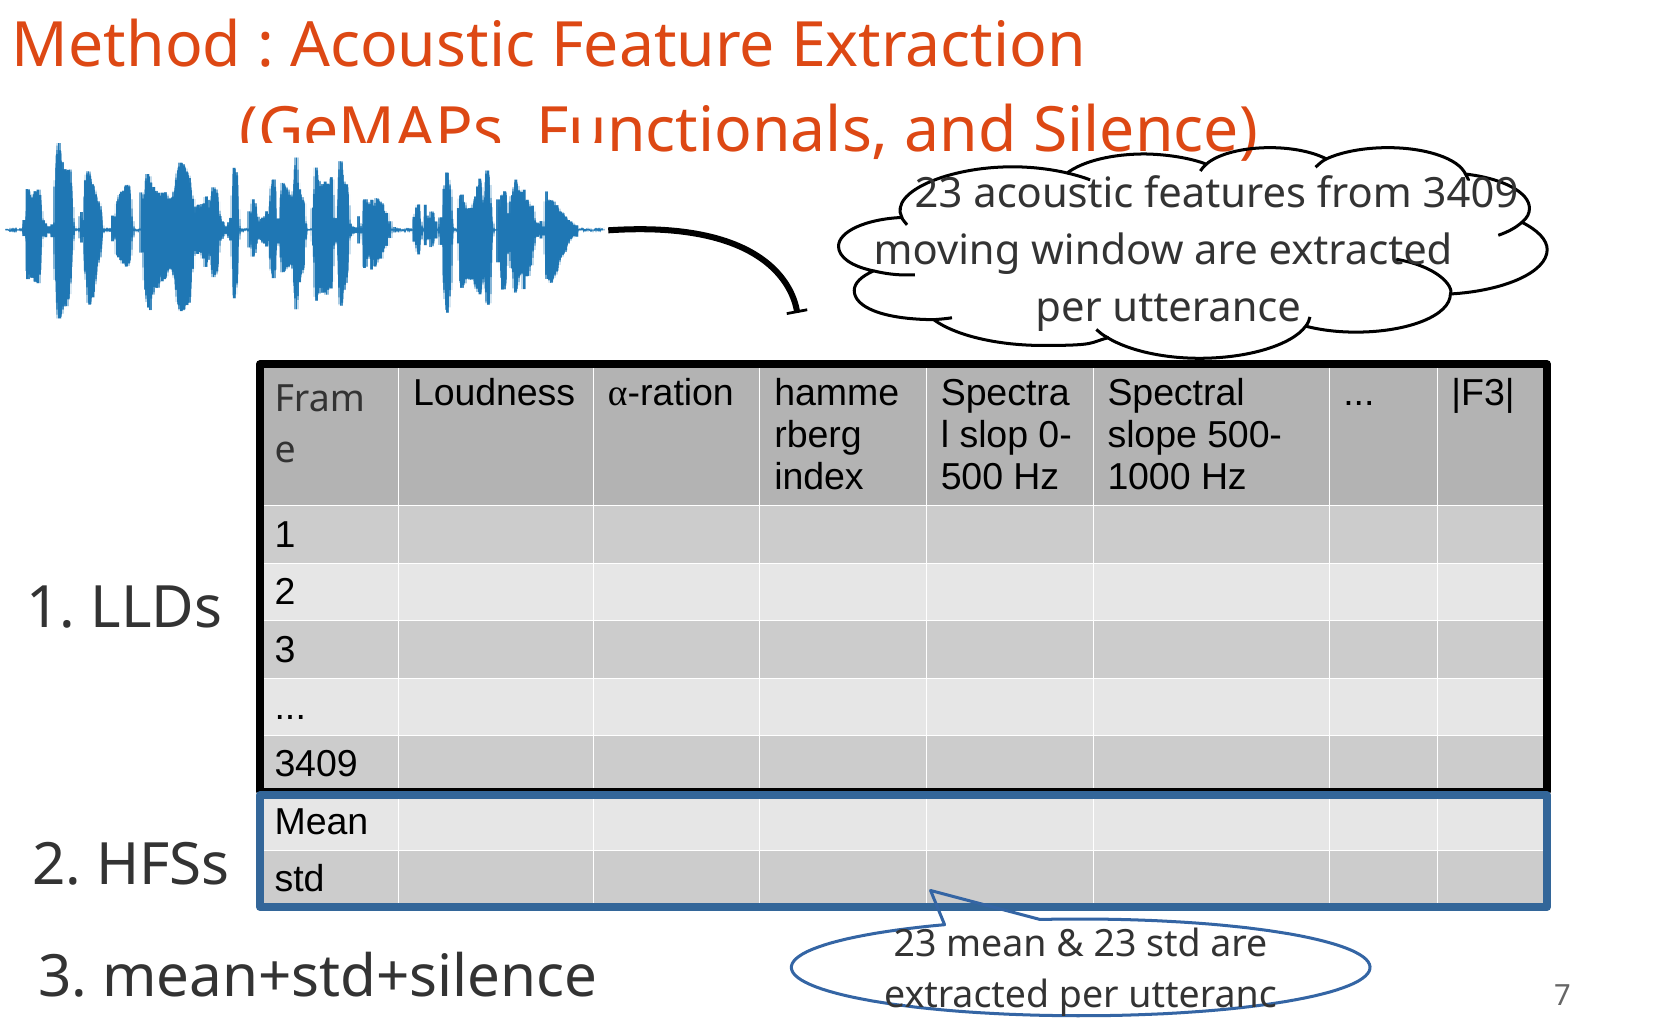

# Method : Acoustic Feature Extraction (GeMAPs, Functionals, and Silence)
 23 acoustic features from 3409
moving window are extracted
per utterance
| Frame | Loudness | α-ration | hammerberg index | Spectral slop 0-500 Hz | Spectral slope 500-1000 Hz | ... | |F3| |
| --- | --- | --- | --- | --- | --- | --- | --- |
| 1 | | | | | | | |
| 2 | | | | | | | |
| 3 | | | | | | | |
| ... | | | | | | | |
| 3409 | | | | | | | |
| Mean | | | | | | | |
| std | | | | | | | |
1. LLDs
2. HFSs
23 mean & 23 std are
extracted per utteranc
3. mean+std+silence
7